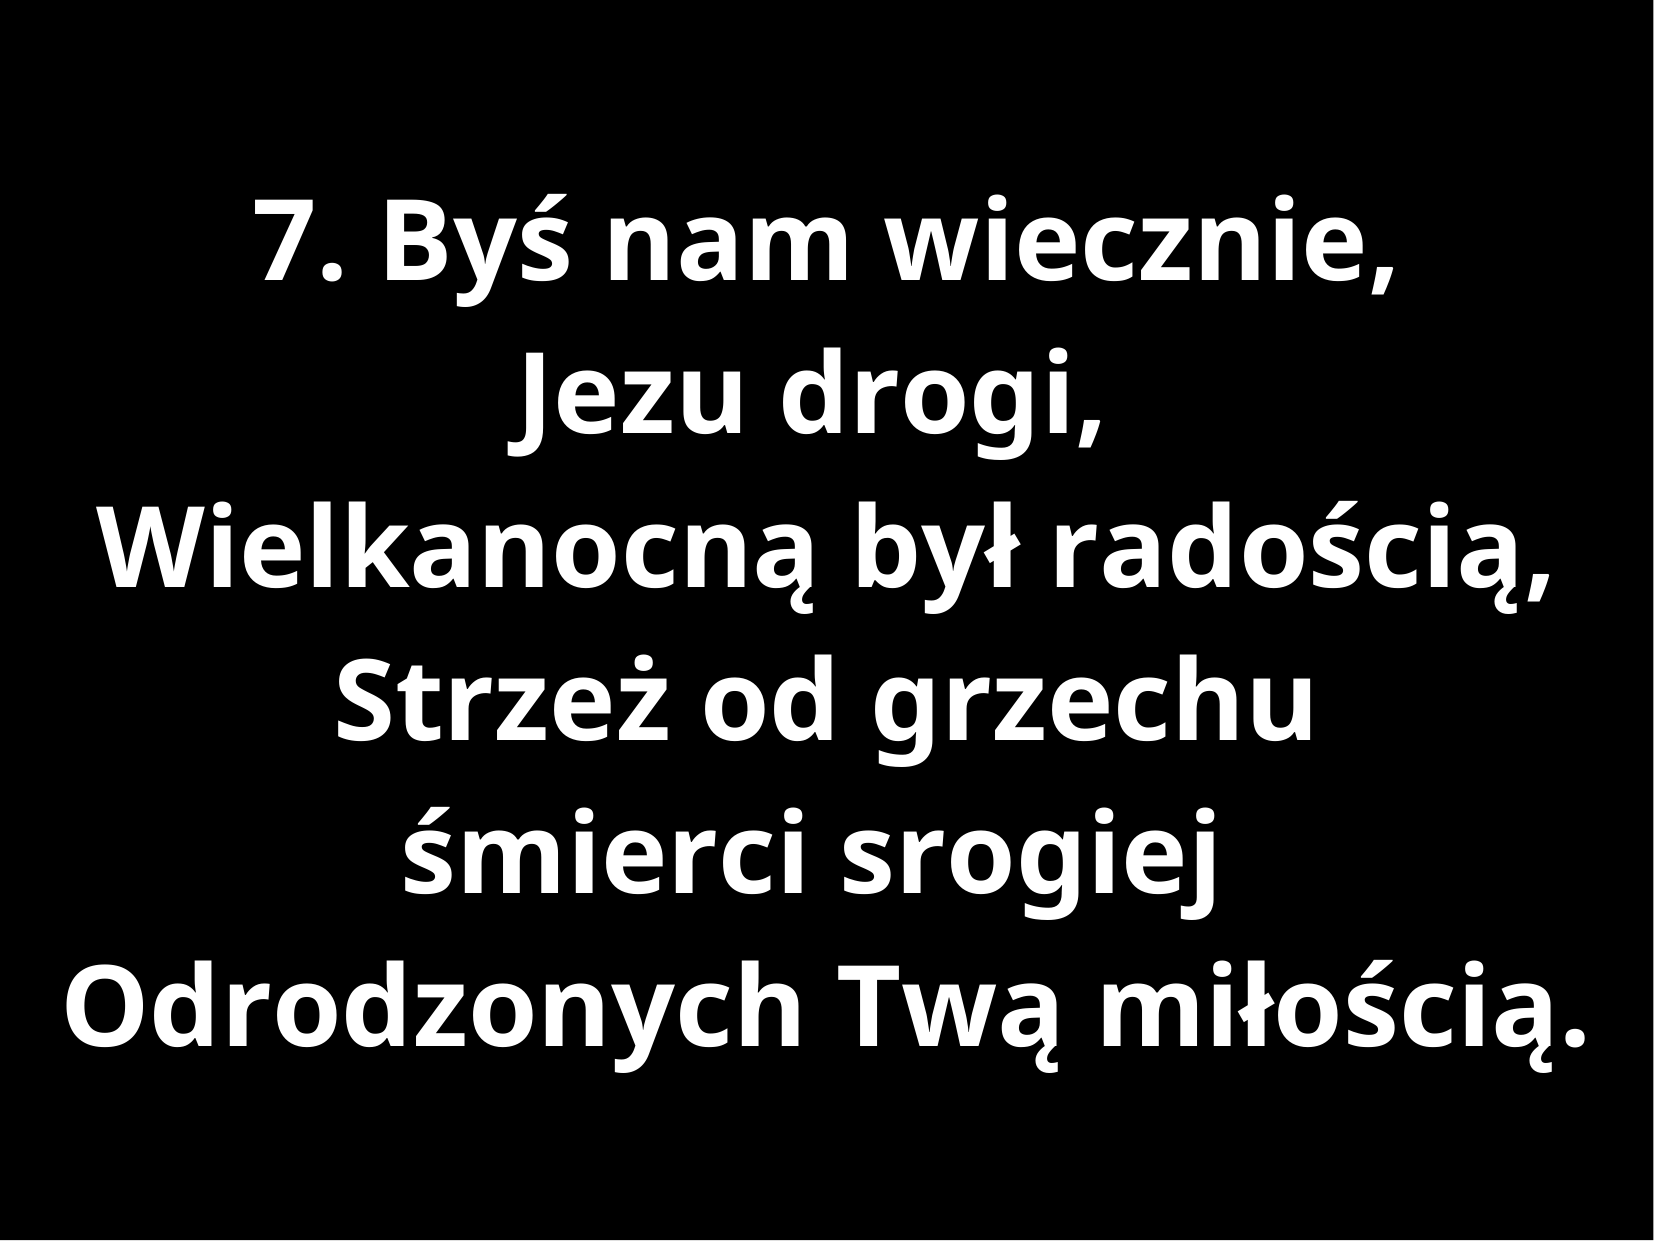

# 7. Byś nam wiecznie, Jezu drogi, Wielkanocną był radością, Strzeż od grzechu śmierci srogiej Odrodzonych Twą miłością.